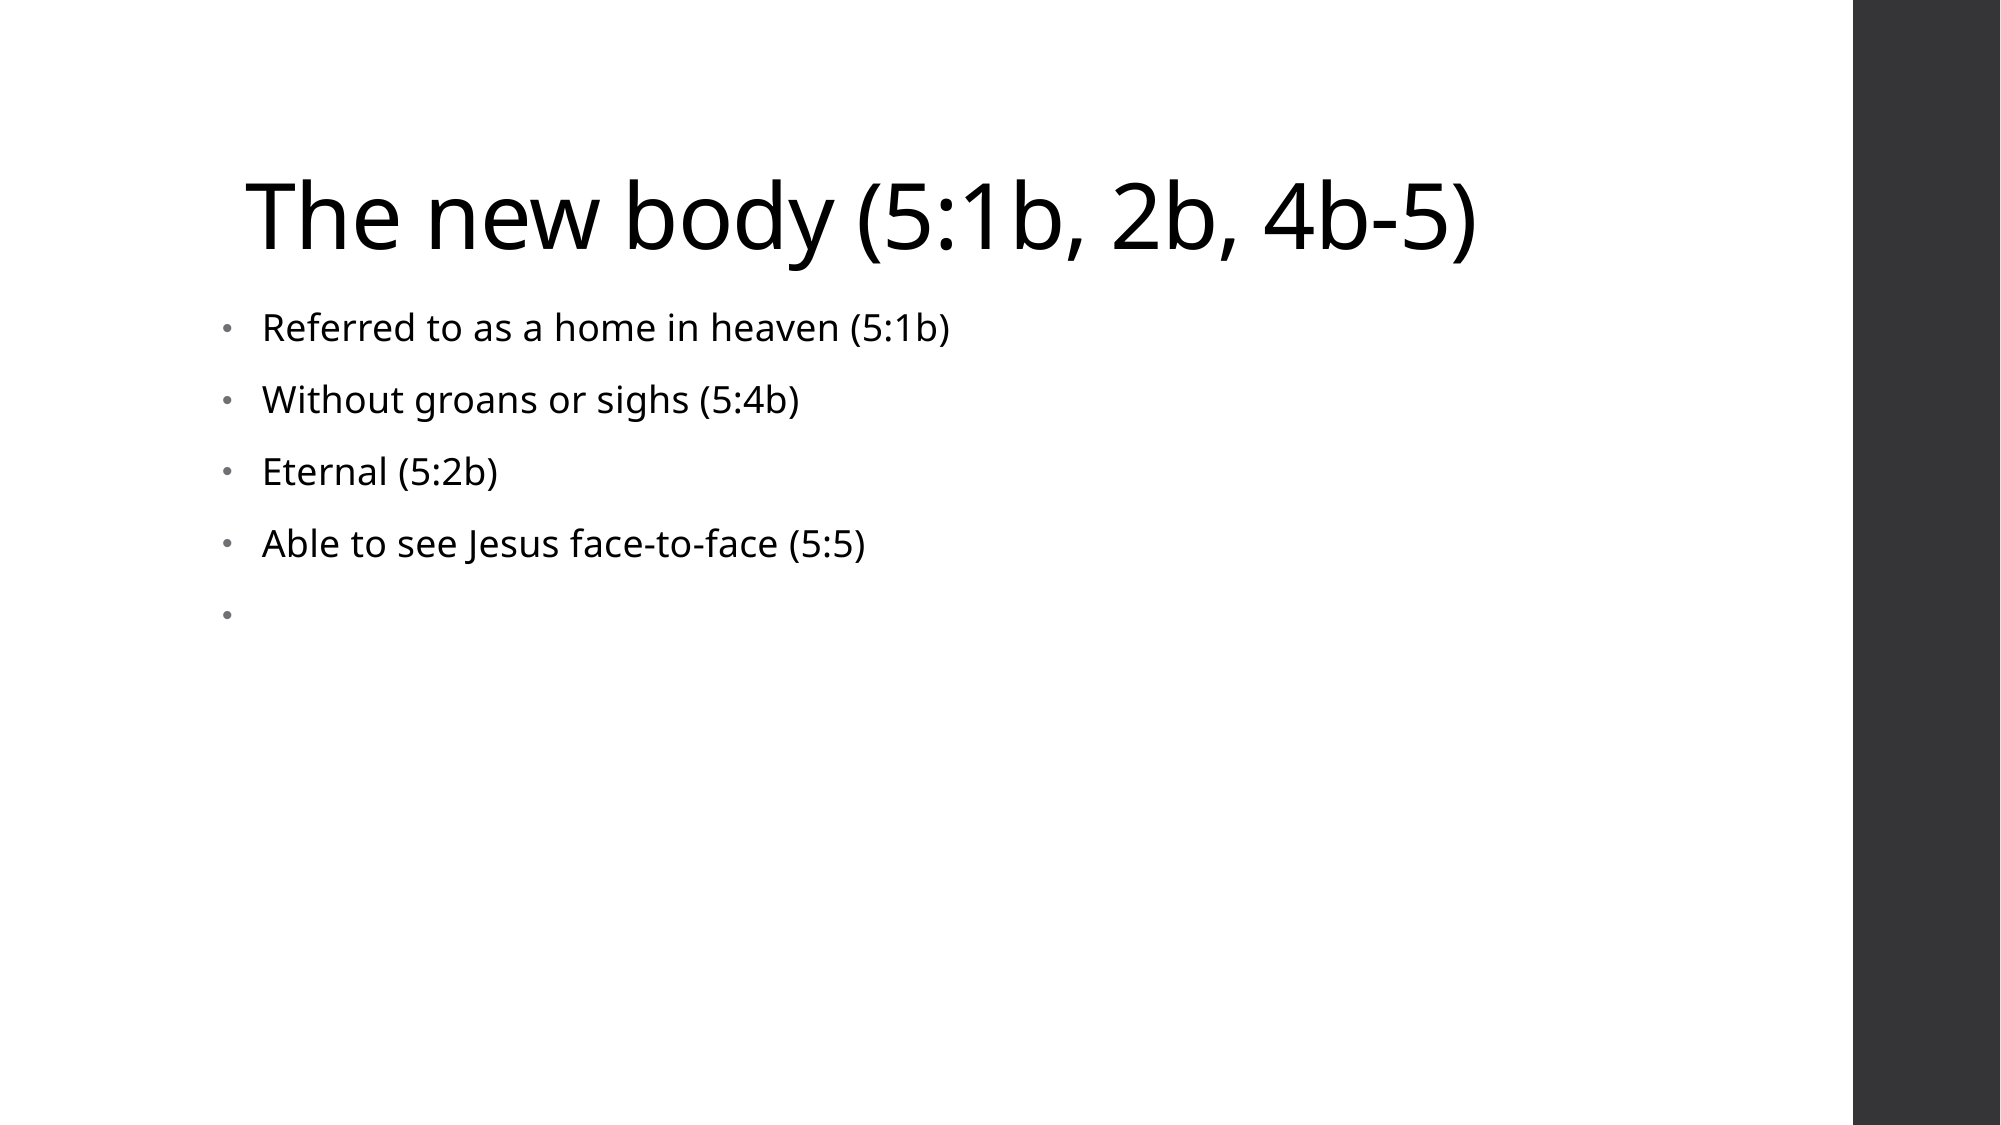

# The new body (5:1b, 2b, 4b-5)
 Referred to as a home in heaven (5:1b)
 Without groans or sighs (5:4b)
 Eternal (5:2b)
 Able to see Jesus face-to-face (5:5)